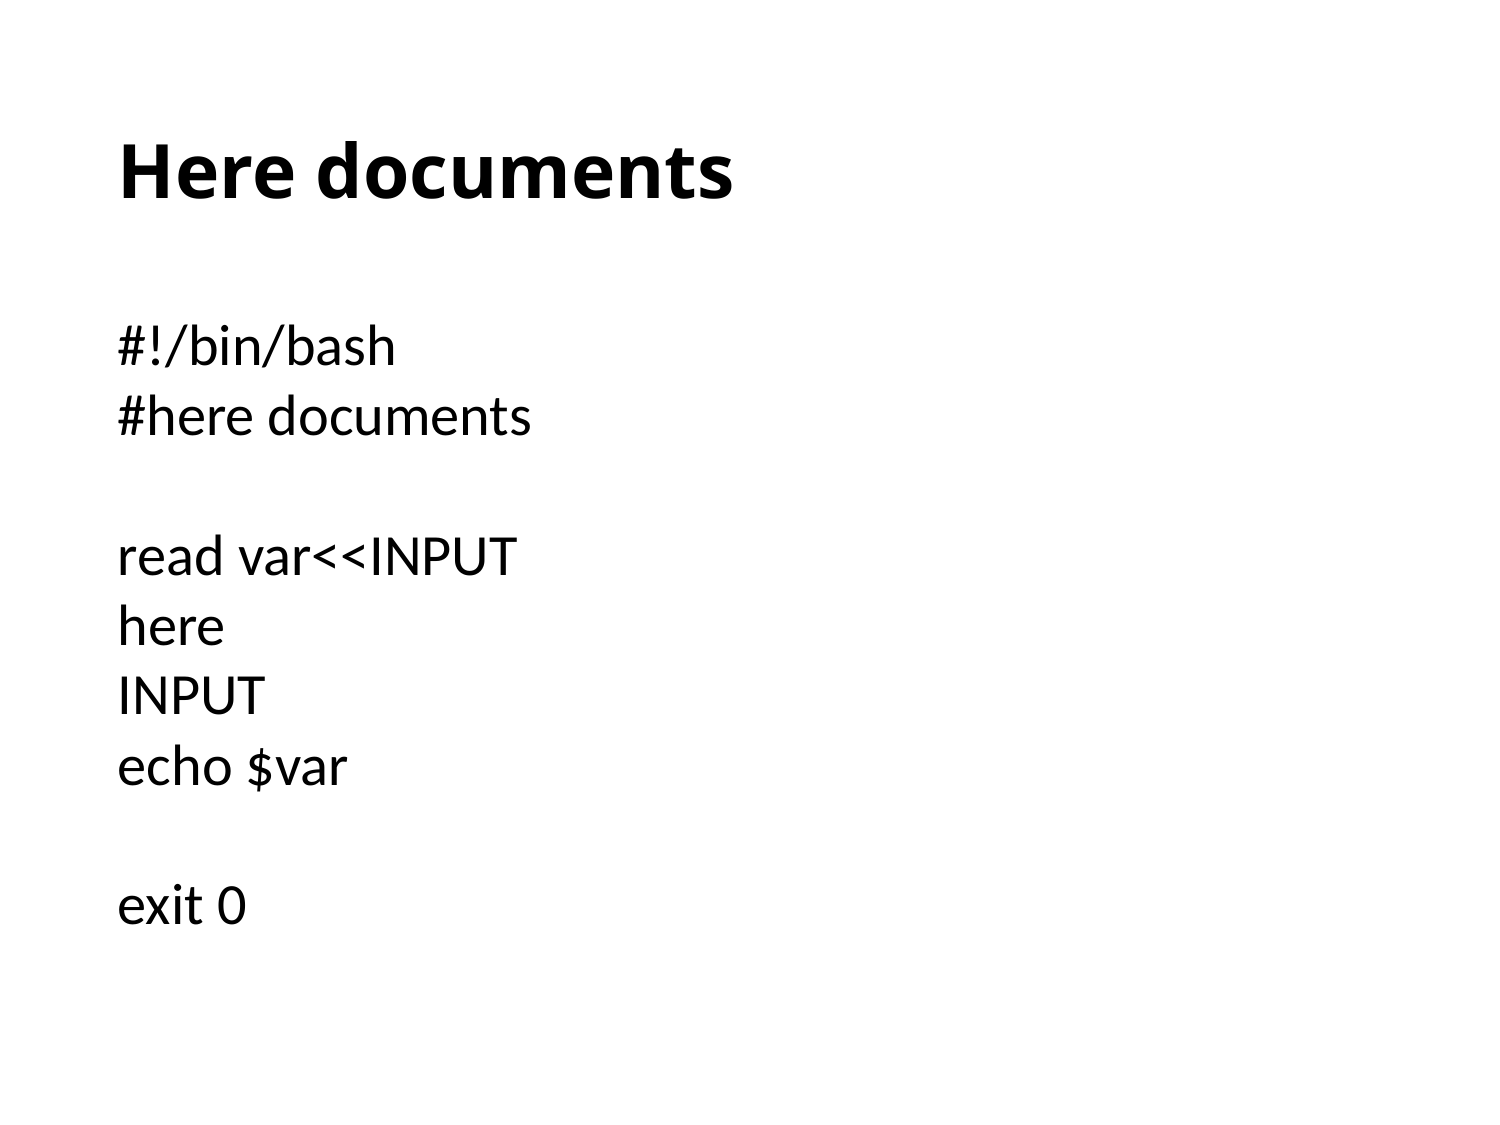

Here documents
#!/bin/bash
#here documents
read var<<INPUT
here
INPUT
echo $var
exit 0